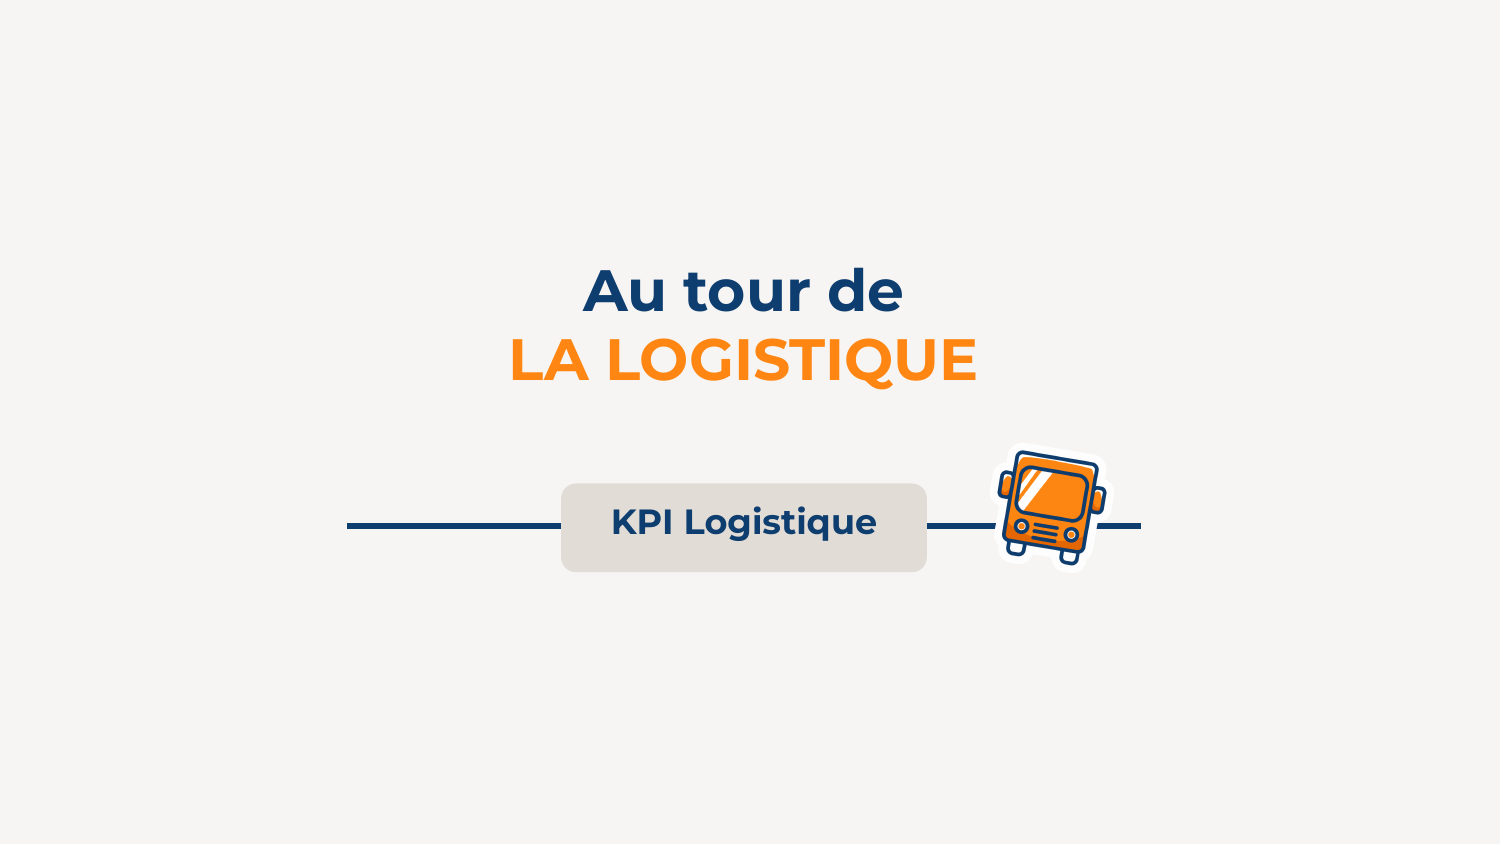

# Au tour de LA LOGISTIQUE
KPI Logistique